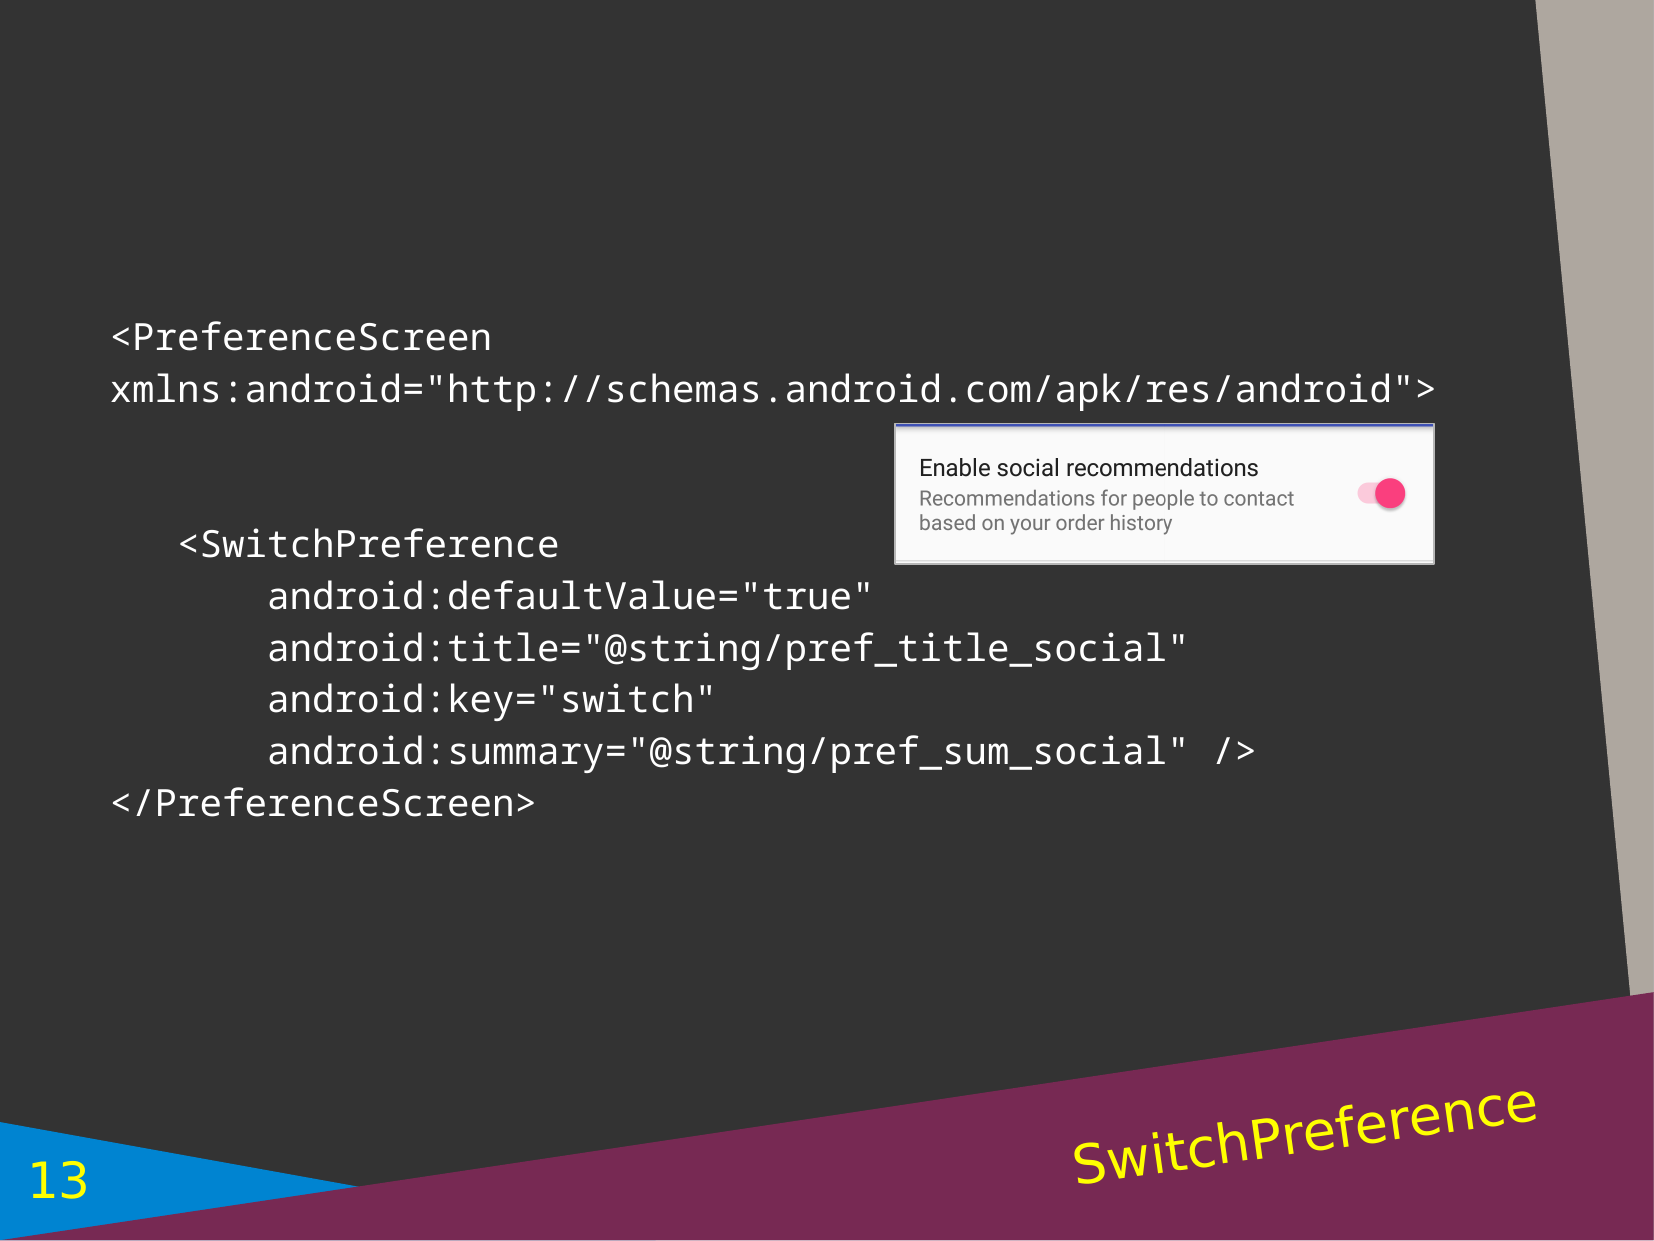

<PreferenceScreen xmlns:android="http://schemas.android.com/apk/res/android">
 <SwitchPreference
 android:defaultValue="true"
 android:title="@string/pref_title_social"
 android:key="switch"
 android:summary="@string/pref_sum_social" />
</PreferenceScreen>
# SwitchPreference
13